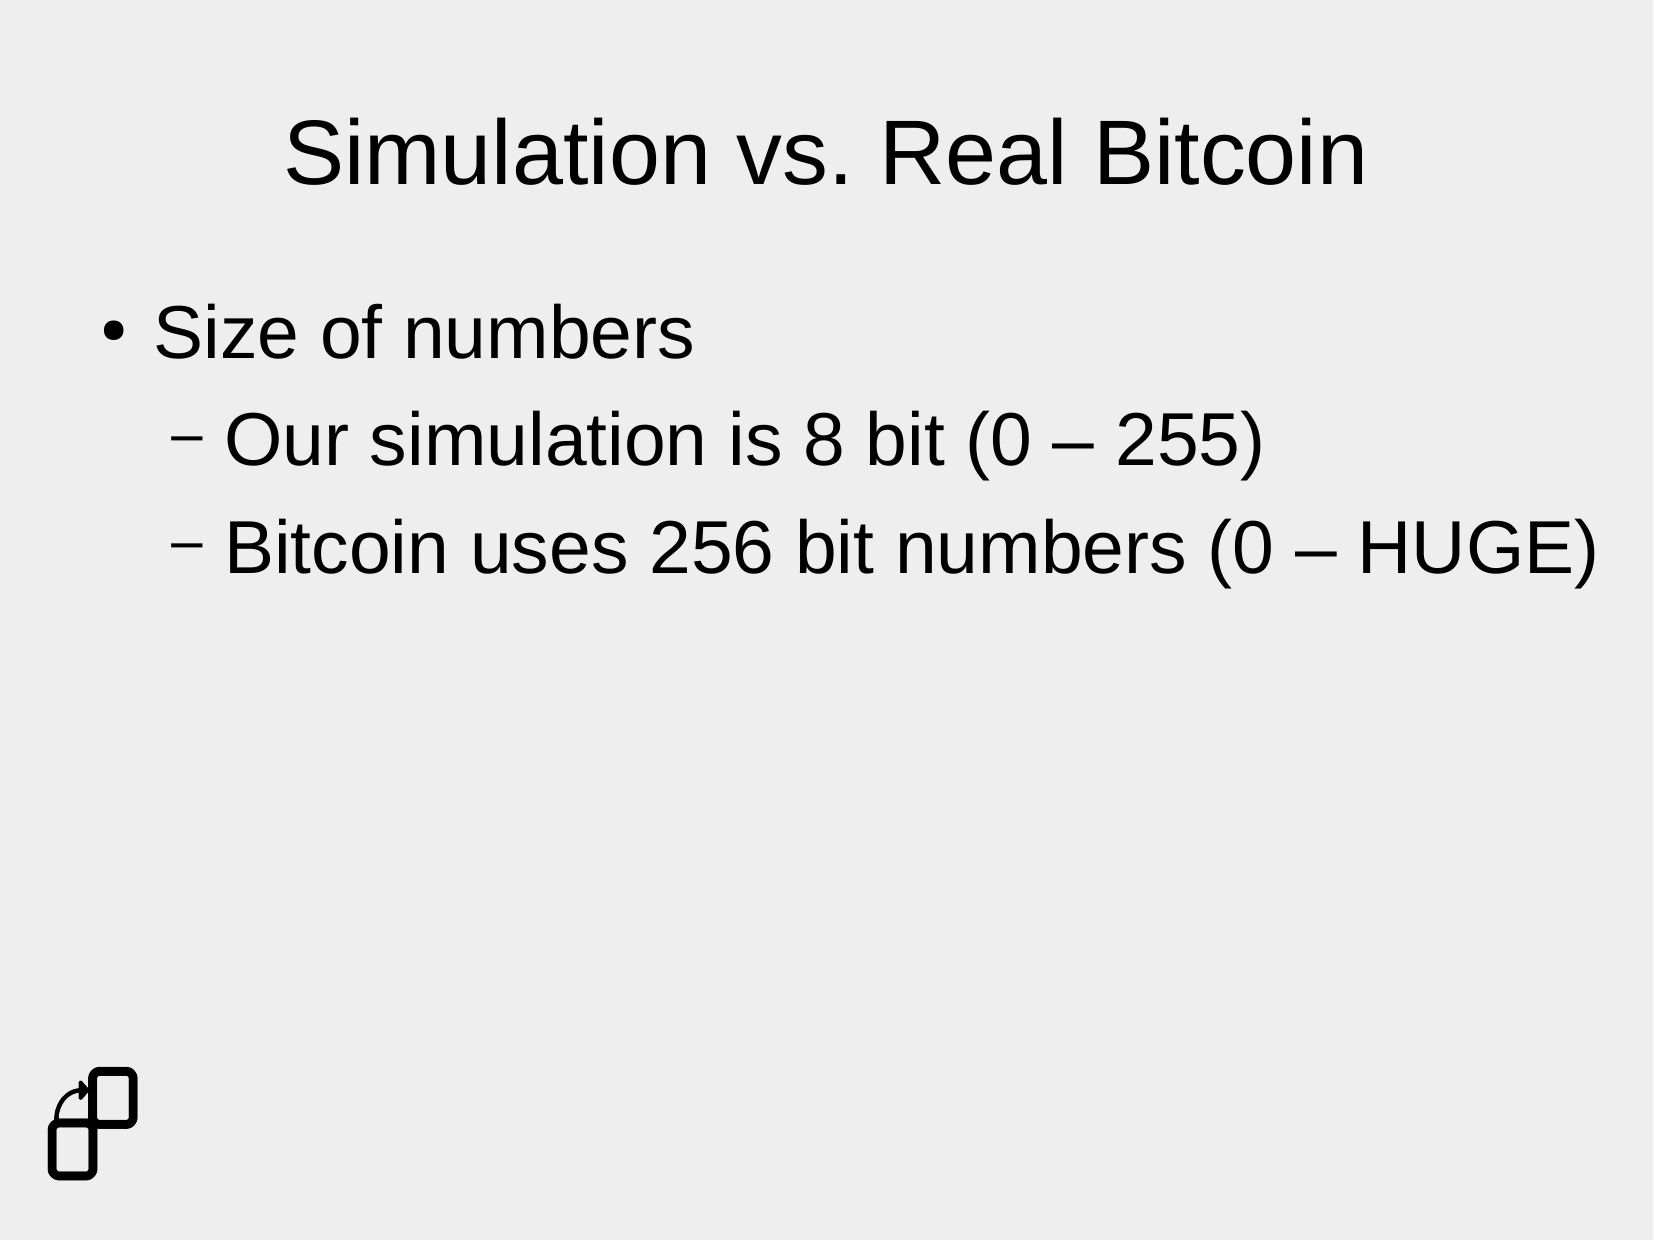

# Simulation vs. Real Bitcoin
Size of numbers
Our simulation is 8 bit (0 – 255)
Bitcoin uses 256 bit numbers (0 – HUGE)